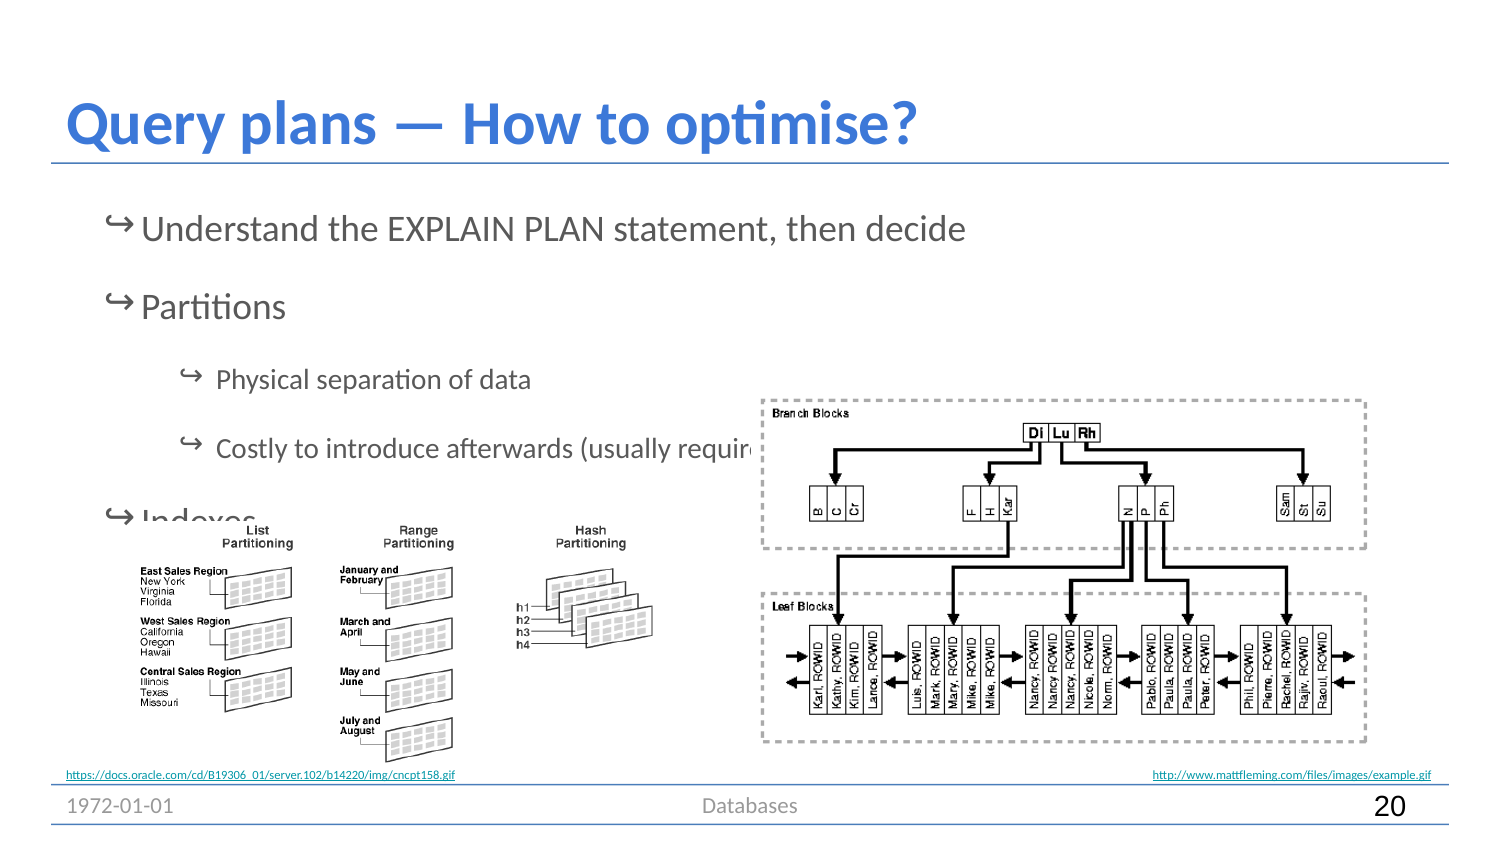

# Query plans — How to optimise?
Understand the EXPLAIN PLAN statement, then decide
Partitions
Physical separation of data
Costly to introduce afterwards (usually requires downtime with schema migration)
Indexes
Either global or partition local
Logarithmic access to data
https://docs.oracle.com/cd/B19306_01/server.102/b14220/img/cncpt158.gif
http://www.mattfleming.com/files/images/example.gif